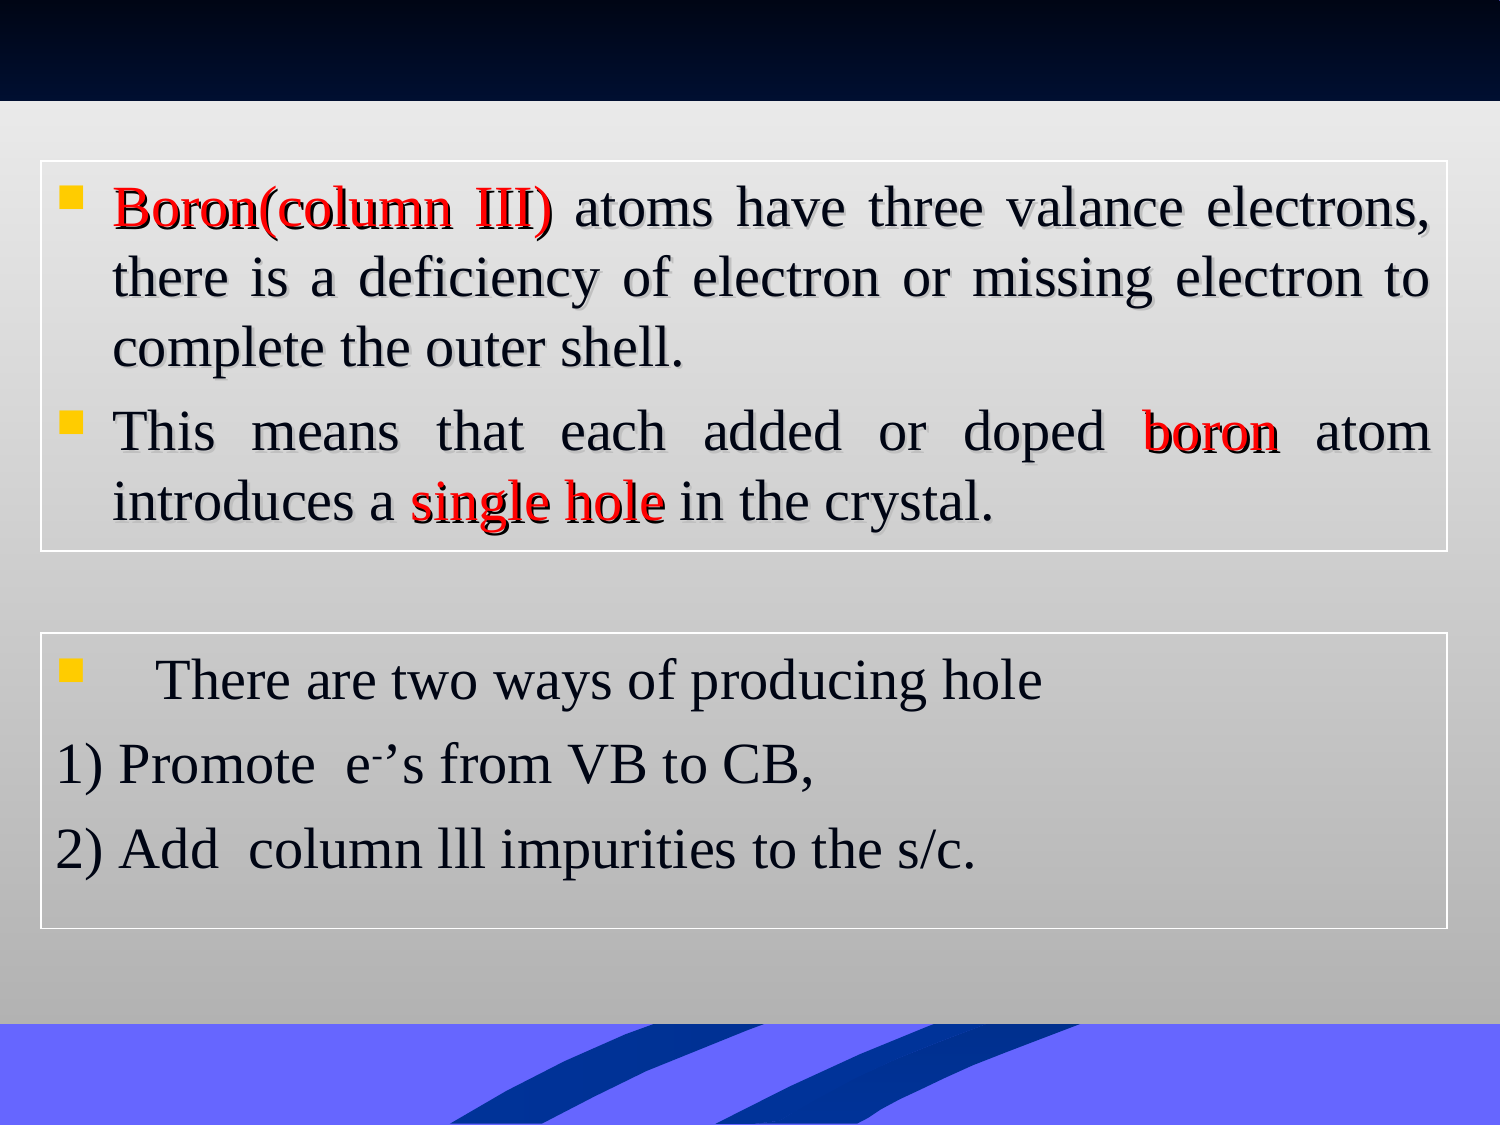

# Boron(column III) atoms have three valance electrons, there is a deficiency of electron or missing electron to complete the outer shell.
This means that each added or doped boron atom introduces a single hole in the crystal.
There are two ways of producing hole
1) Promote e-’s from VB to CB,
2) Add column lll impurities to the s/c.